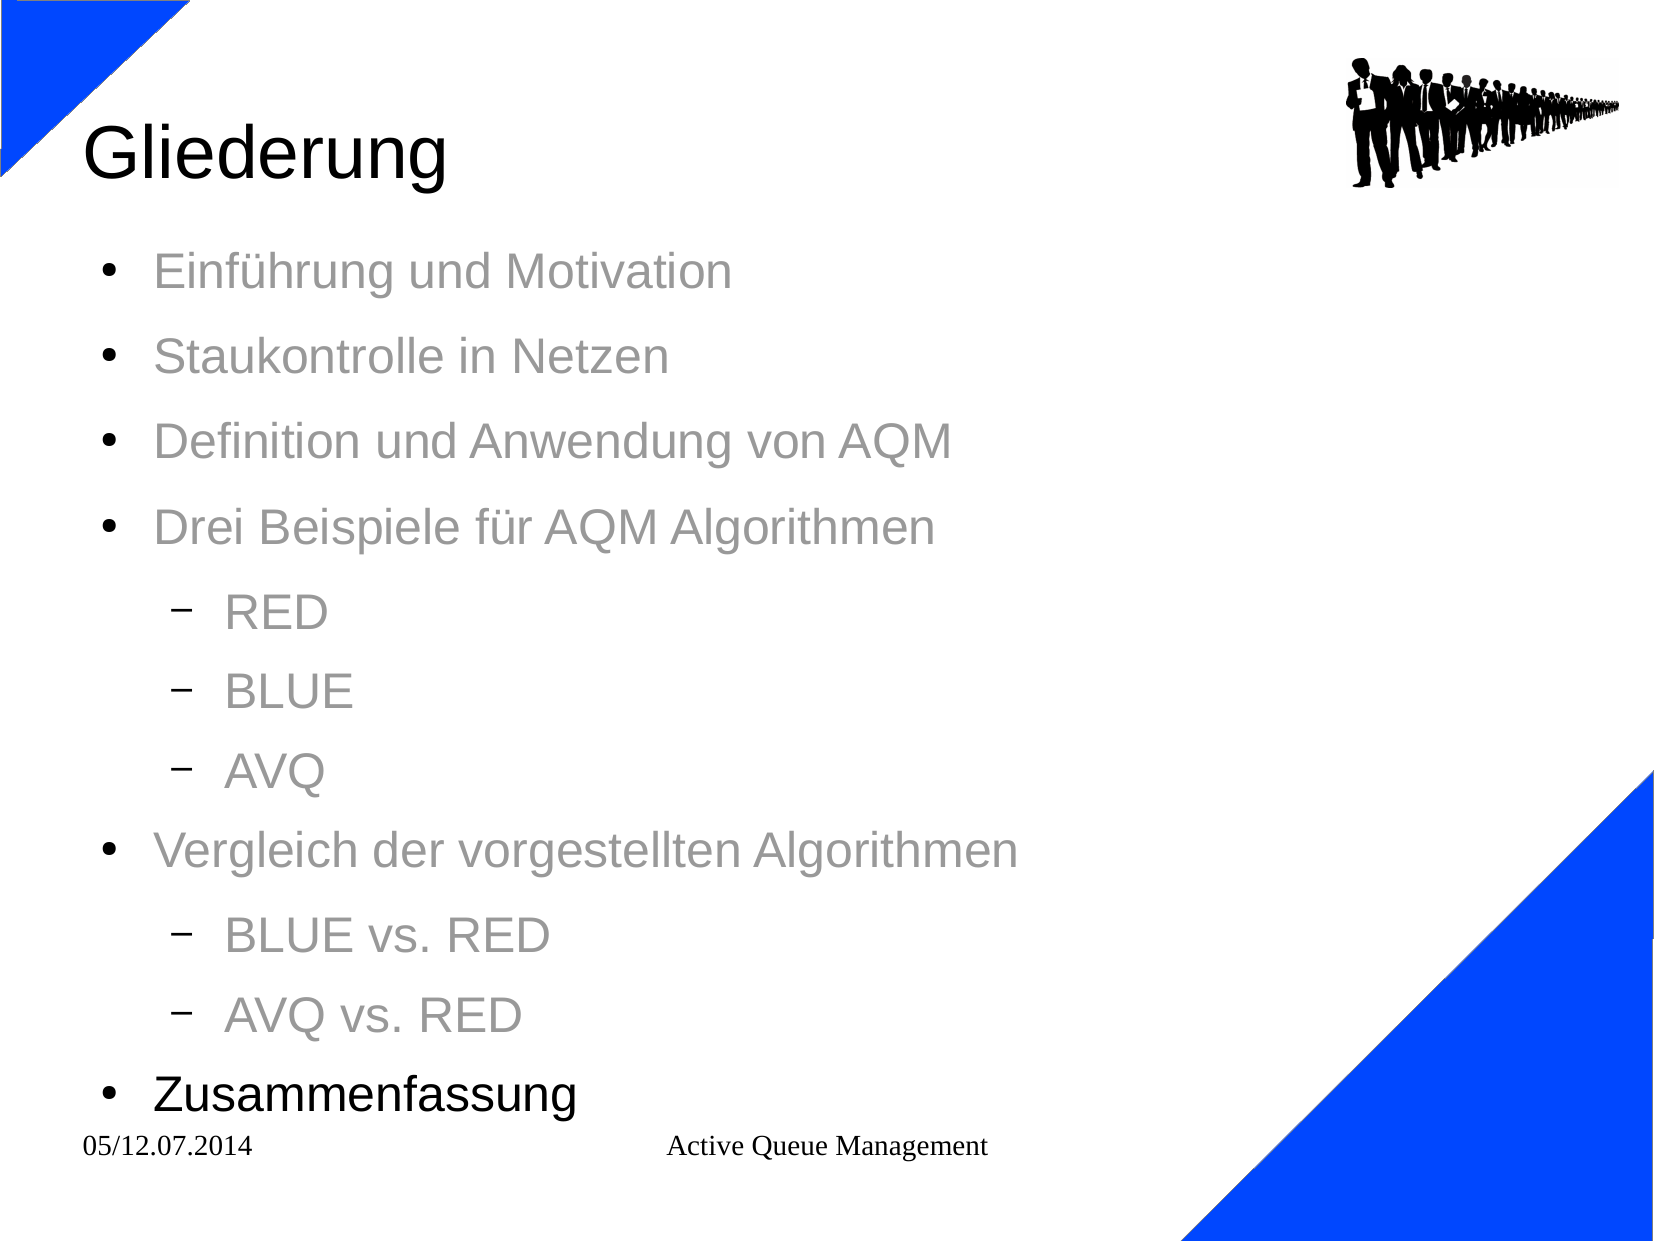

# Gliederung
Einführung und Motivation
Staukontrolle in Netzen
Definition und Anwendung von AQM
Drei Beispiele für AQM Algorithmen
RED
BLUE
AVQ
Vergleich der vorgestellten Algorithmen
BLUE vs. RED
AVQ vs. RED
Zusammenfassung
05/12.07.2014
Active Queue Management
82